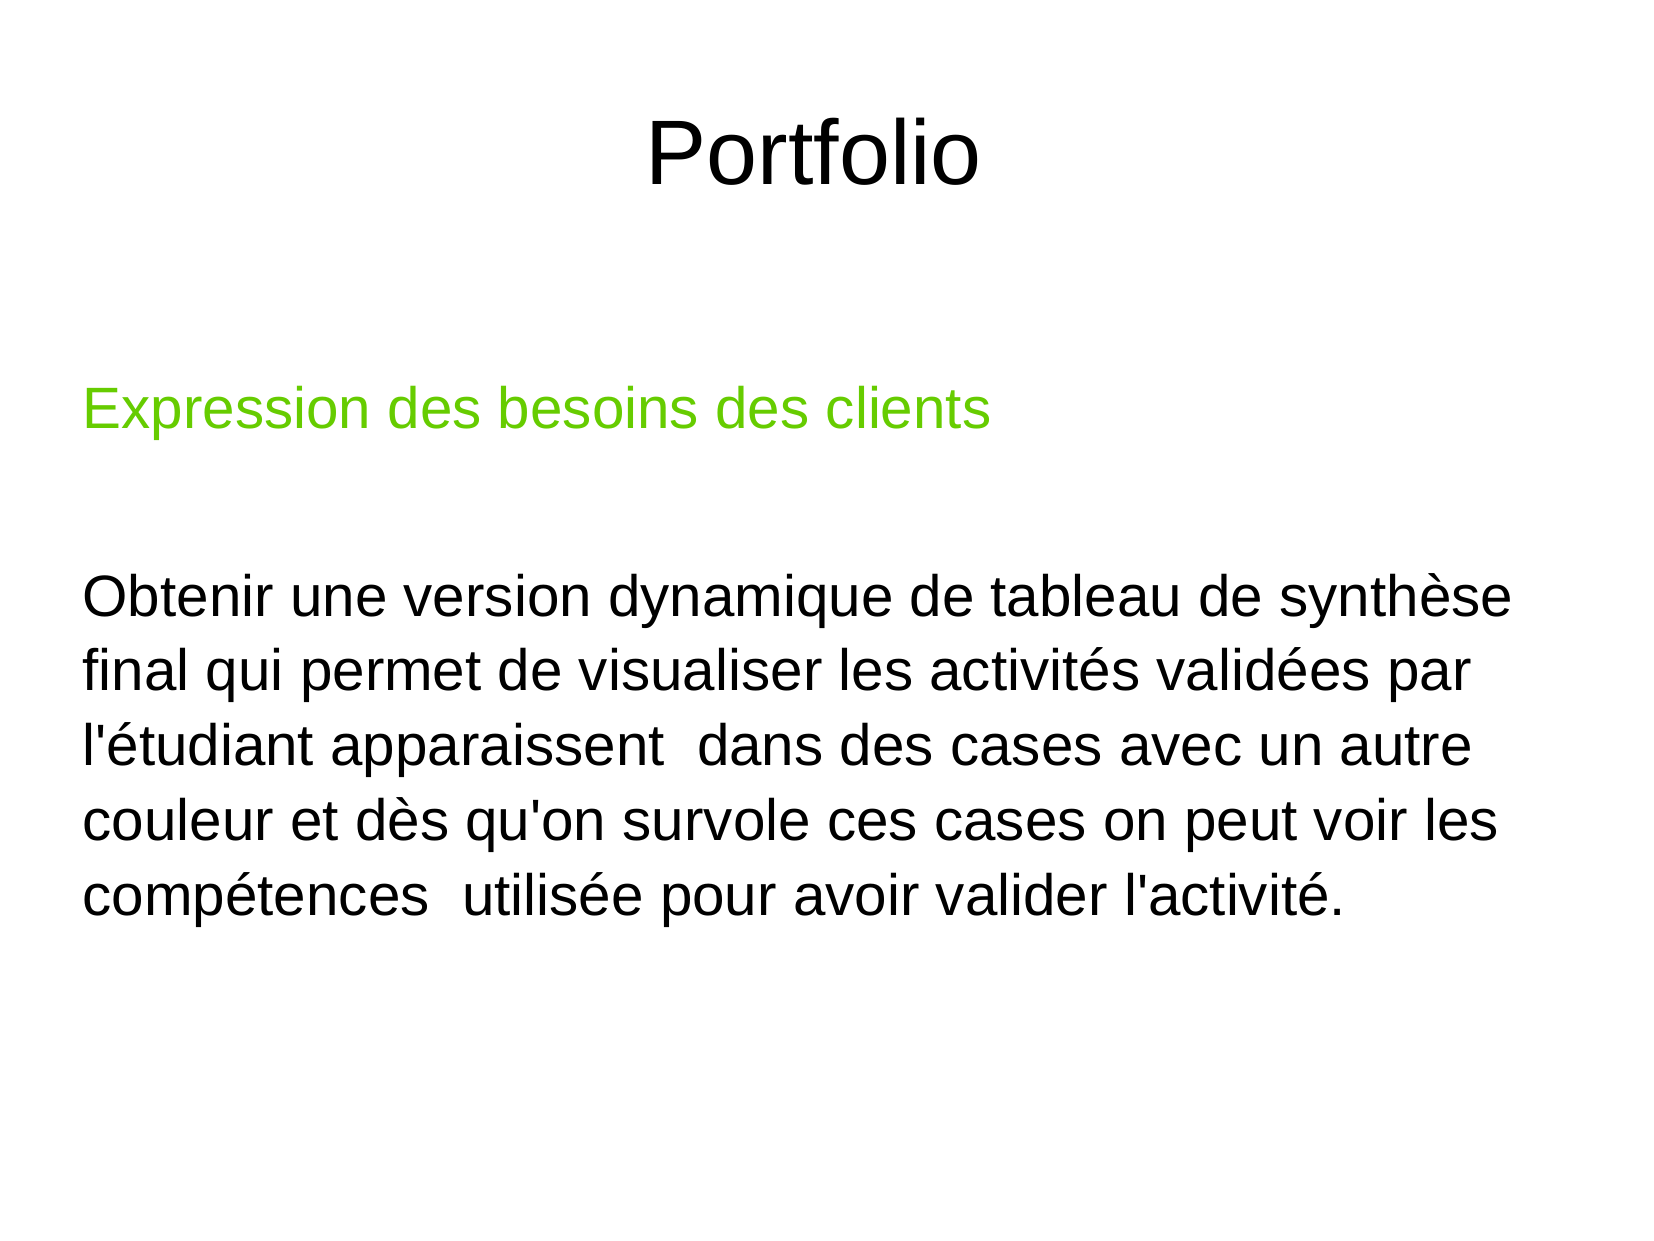

# Portfolio
Expression des besoins des clients
Obtenir une version dynamique de tableau de synthèse final qui permet de visualiser les activités validées par l'étudiant apparaissent dans des cases avec un autre couleur et dès qu'on survole ces cases on peut voir les compétences utilisée pour avoir valider l'activité.